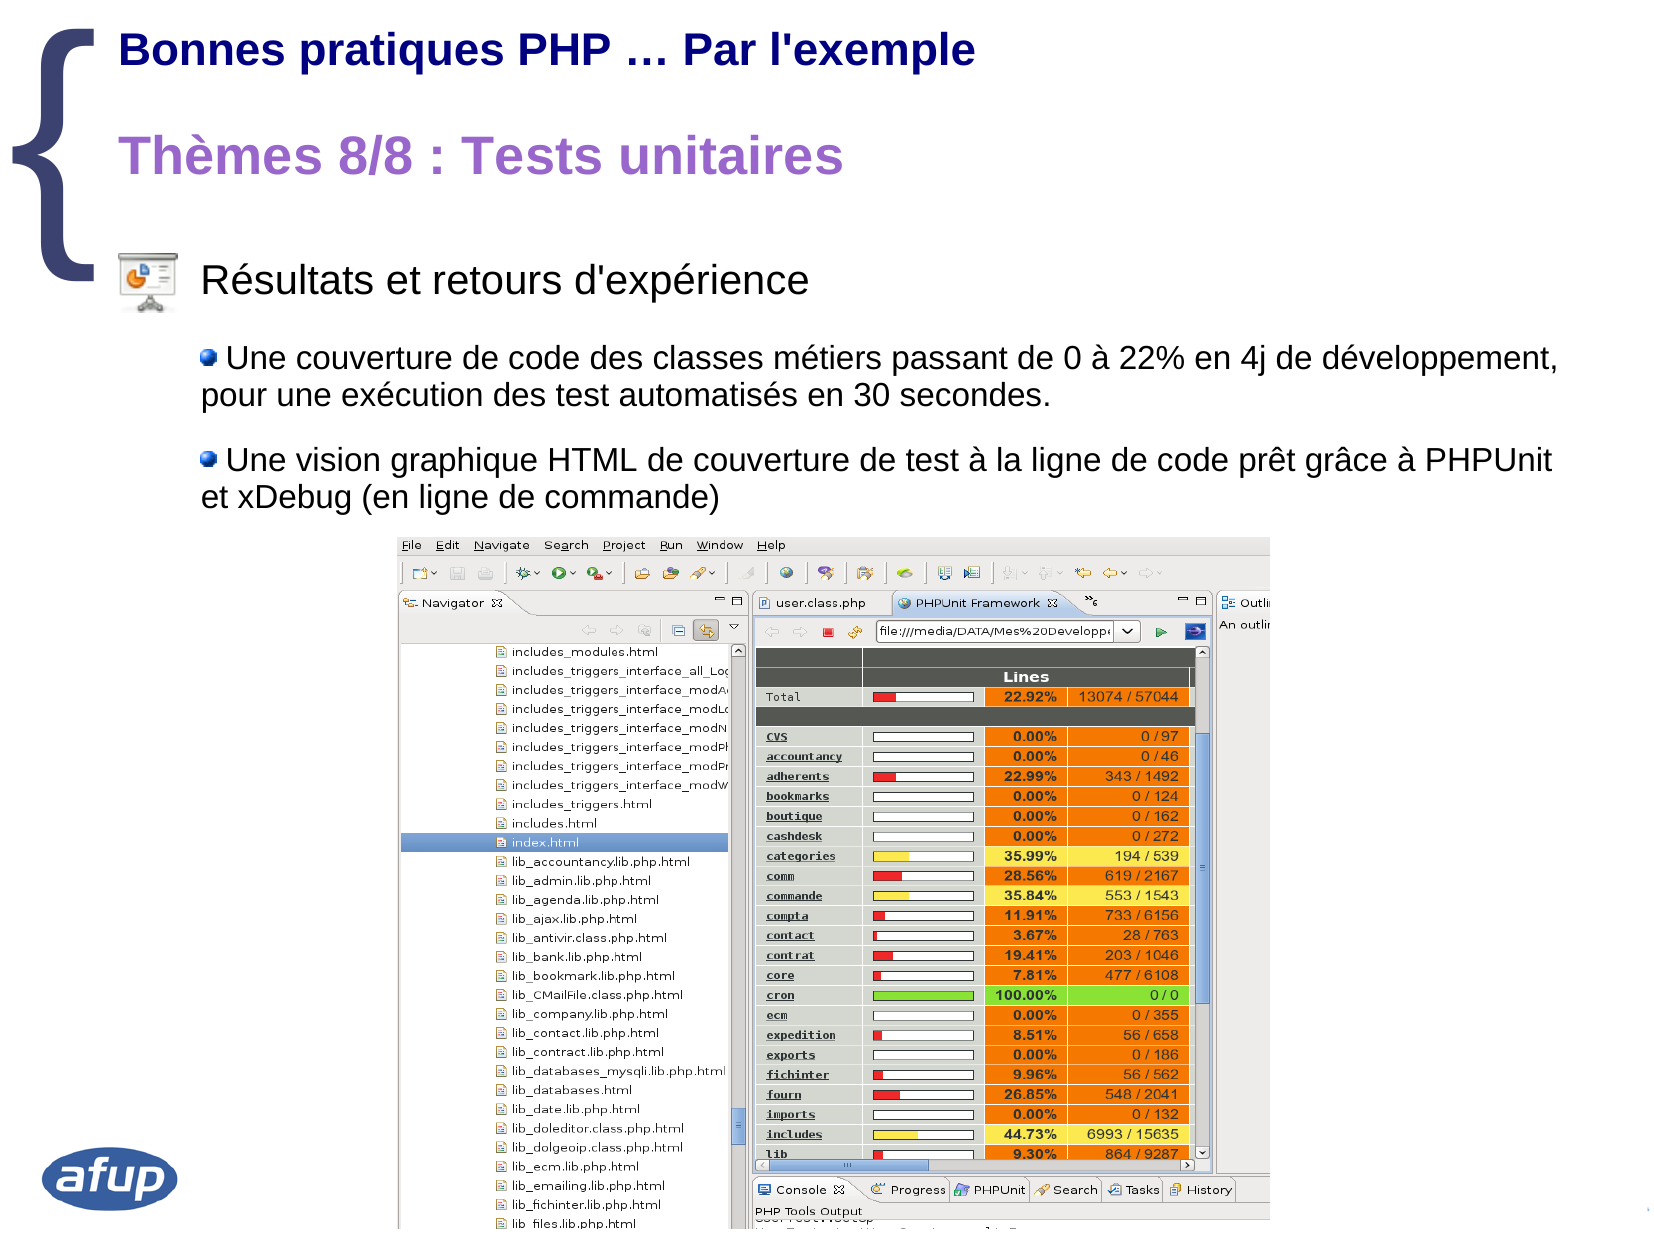

# Bonnes pratiques PHP … Par l'exemple Thèmes 8/8 : Tests unitaires
 Résultats et retours d'expérience
 Une couverture de code des classes métiers passant de 0 à 22% en 4j de développement, pour une exécution des test automatisés en 30 secondes.
 Une vision graphique HTML de couverture de test à la ligne de code prêt grâce à PHPUnit et xDebug (en ligne de commande)